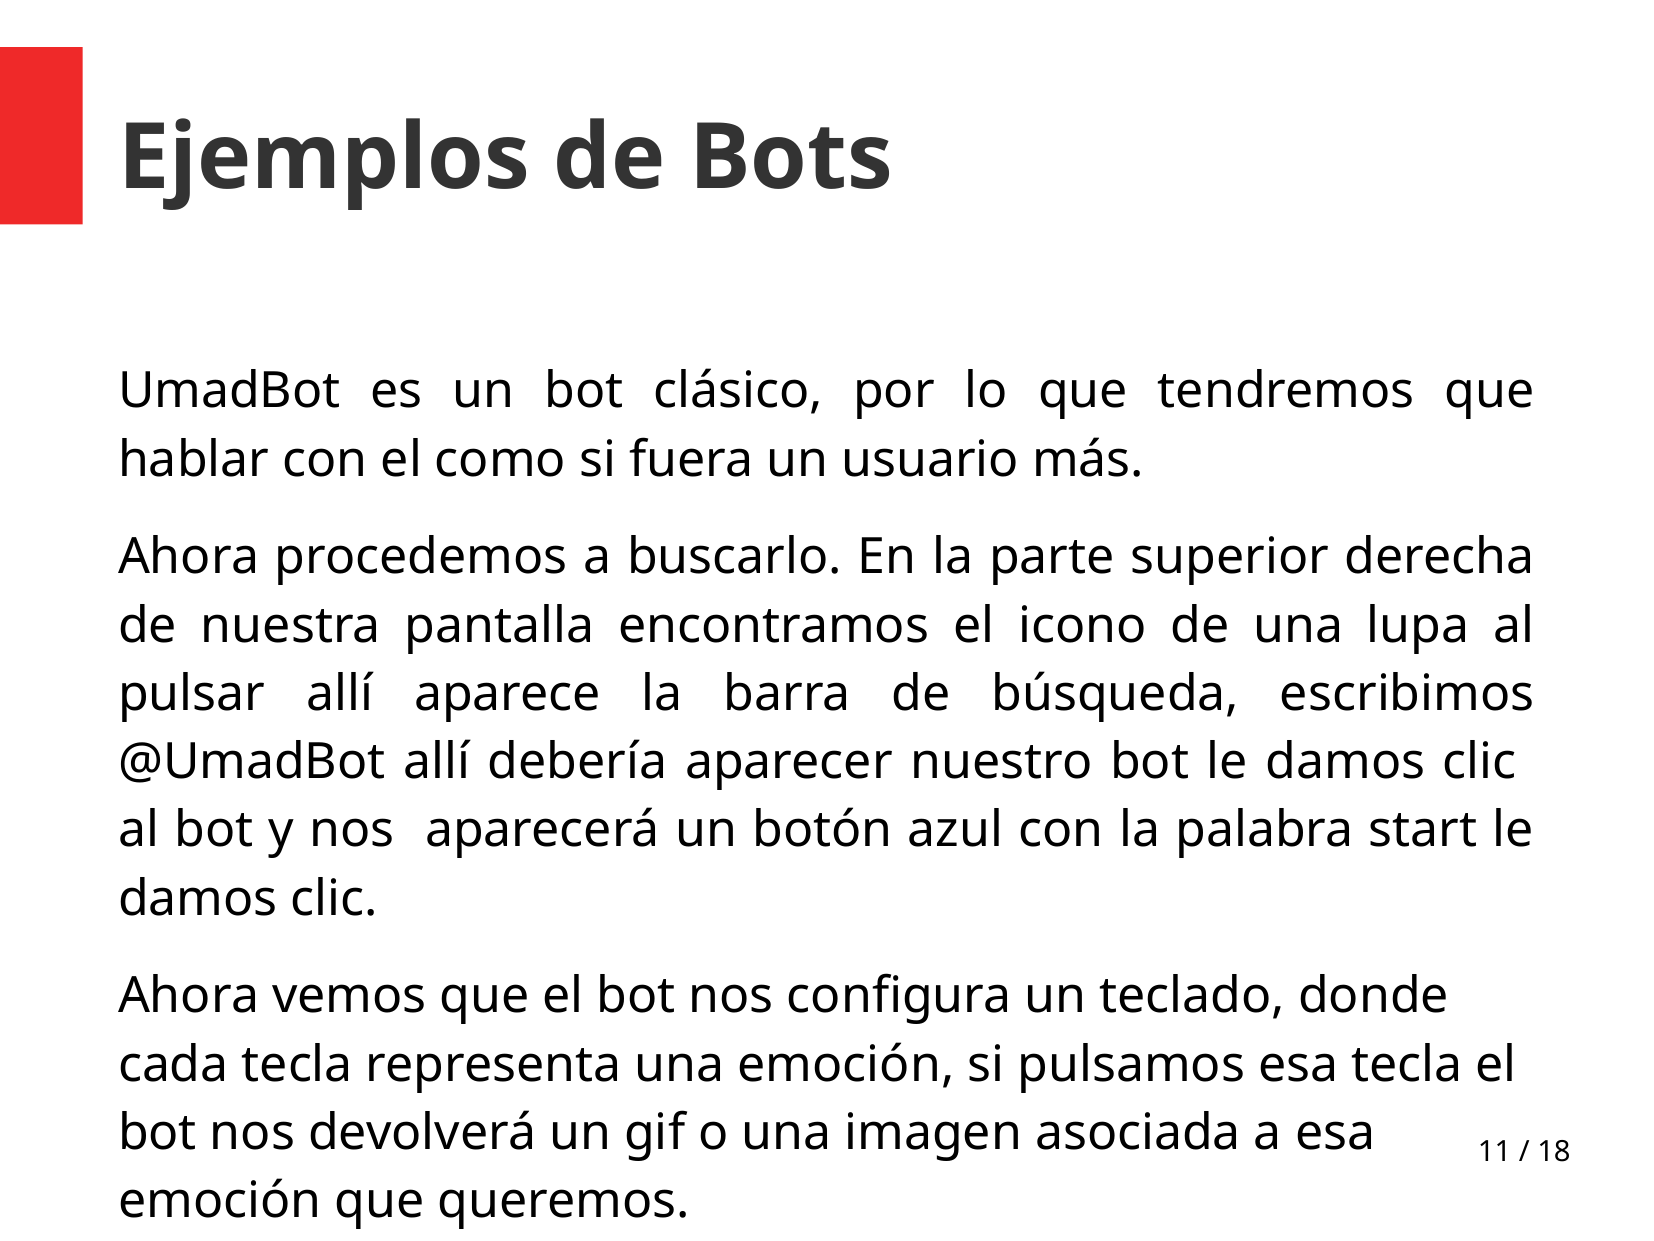

# Ejemplos de Bots
UmadBot es un bot clásico, por lo que tendremos que hablar con el como si fuera un usuario más.
Ahora procedemos a buscarlo. En la parte superior derecha de nuestra pantalla encontramos el icono de una lupa al pulsar allí aparece la barra de búsqueda, escribimos @UmadBot allí debería aparecer nuestro bot le damos clic al bot y nos aparecerá un botón azul con la palabra start le damos clic.
Ahora vemos que el bot nos configura un teclado, donde cada tecla representa una emoción, si pulsamos esa tecla el bot nos devolverá un gif o una imagen asociada a esa emoción que queremos.
11